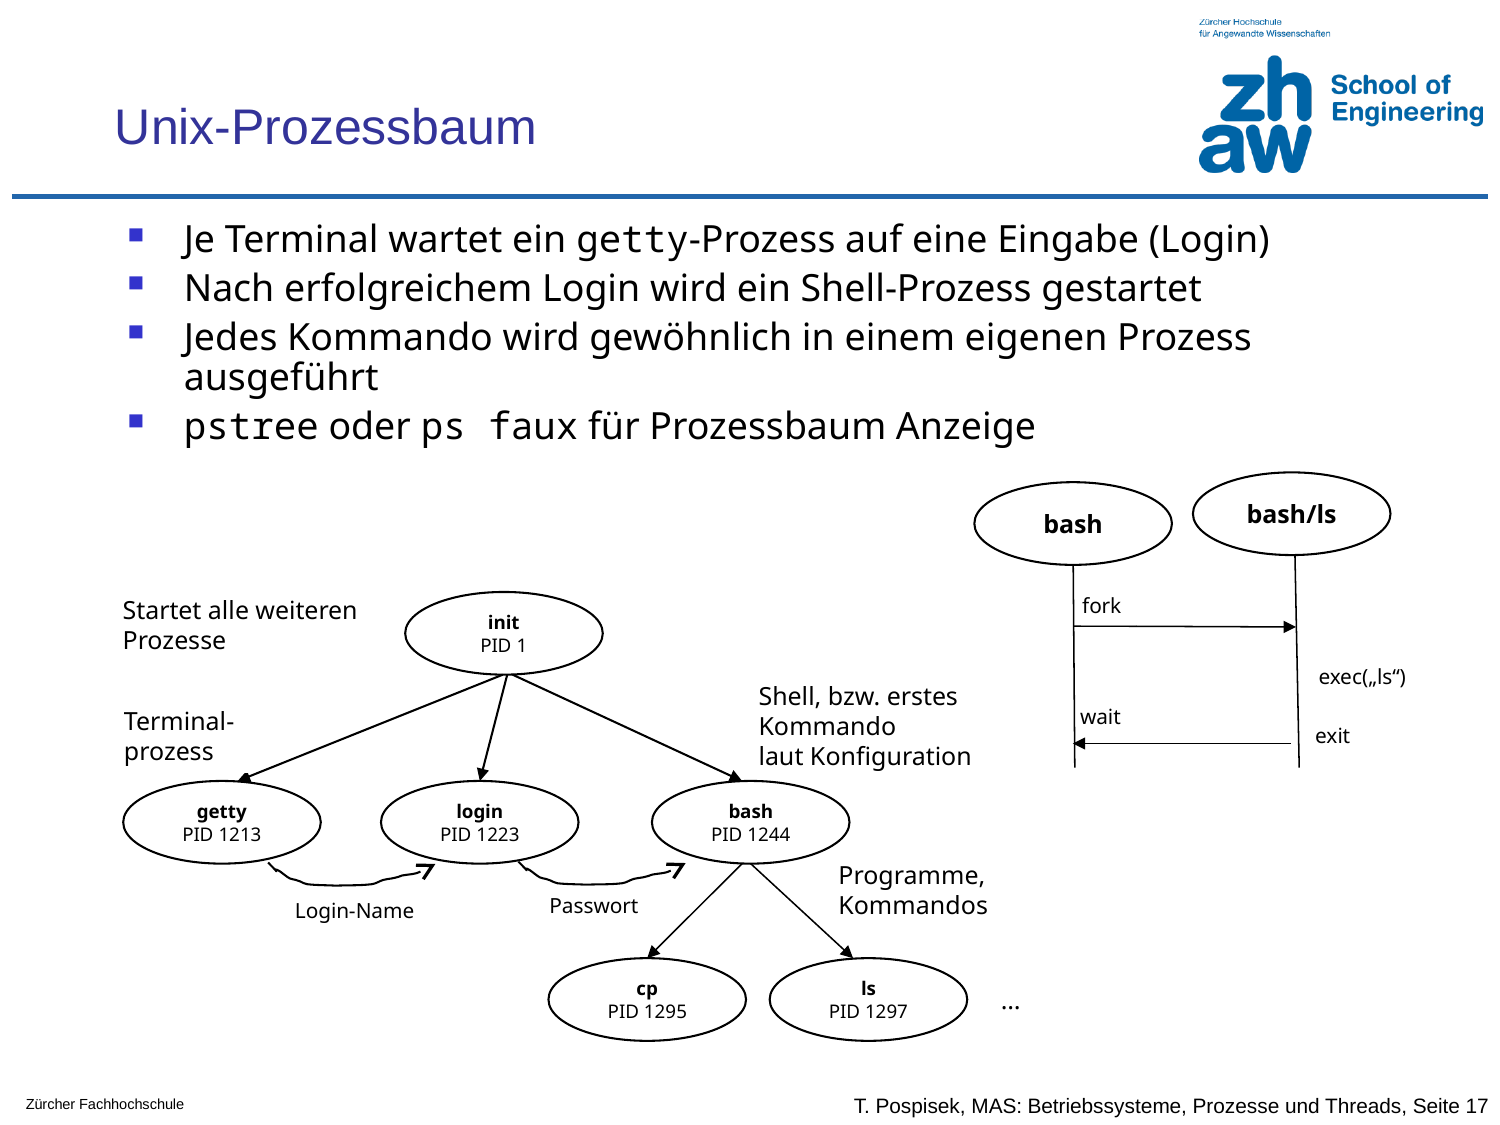

# Unix-Prozessbaum
Je Terminal wartet ein getty-Prozess auf eine Eingabe (Login)
Nach erfolgreichem Login wird ein Shell-Prozess gestartet
Jedes Kommando wird gewöhnlich in einem eigenen Prozess ausgeführt
pstree oder ps faux für Prozessbaum Anzeige
bash/ls
bash
fork
exec(„ls“)
wait
exit
Startet alle weiteren
Prozesse
init
PID 1
Shell, bzw. erstes
Kommando
laut Konfiguration
Terminal-
prozess
getty
PID 1213
login
PID 1223
bash
PID 1244
Programme,
Kommandos
Passwort
Login-Name
cp
PID 1295
ls
PID 1297
…